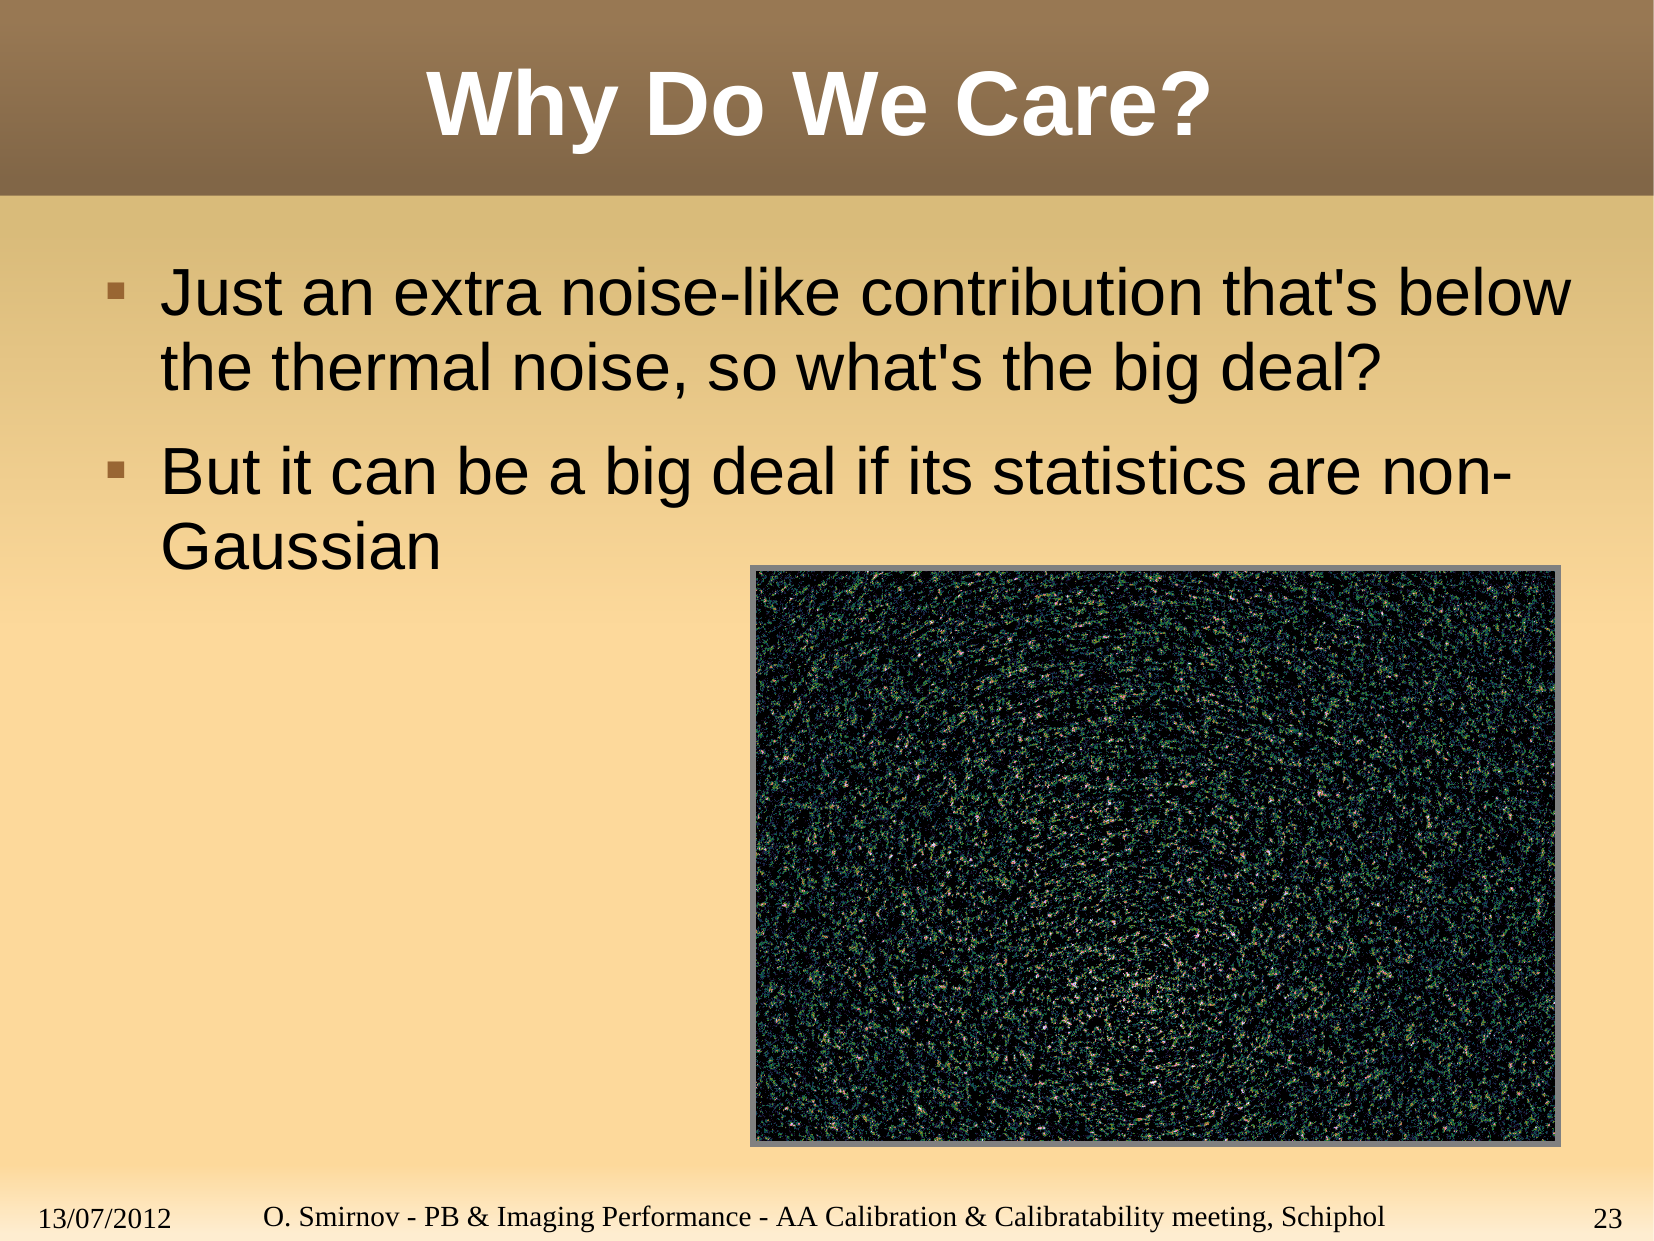

# Why Do We Care?
Just an extra noise-like contribution that's below the thermal noise, so what's the big deal?
But it can be a big deal if its statistics are non-Gaussian
O. Smirnov - PB & Imaging Performance - AA Calibration & Calibratability meeting, Schiphol
13/07/2012
23